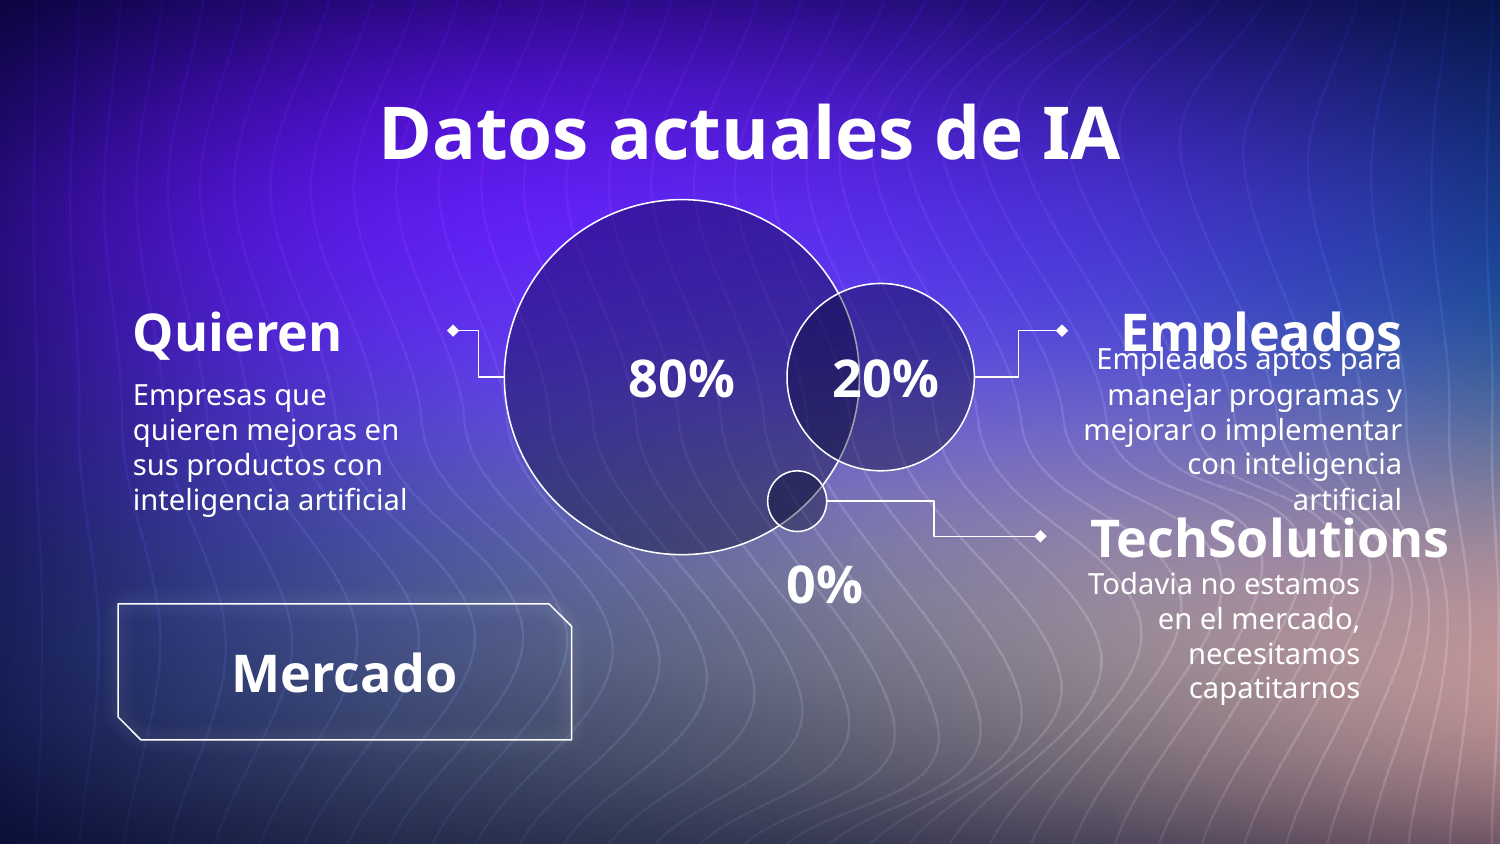

# Datos actuales de IA
Quieren
Empresas que quieren mejoras en sus productos con inteligencia artificial
80%
Empleados
Empleados aptos para manejar programas y mejorar o implementar con inteligencia artificial
20%
TechSolutions
Todavia no estamos en el mercado, necesitamos capatitarnos
0%
Mercado